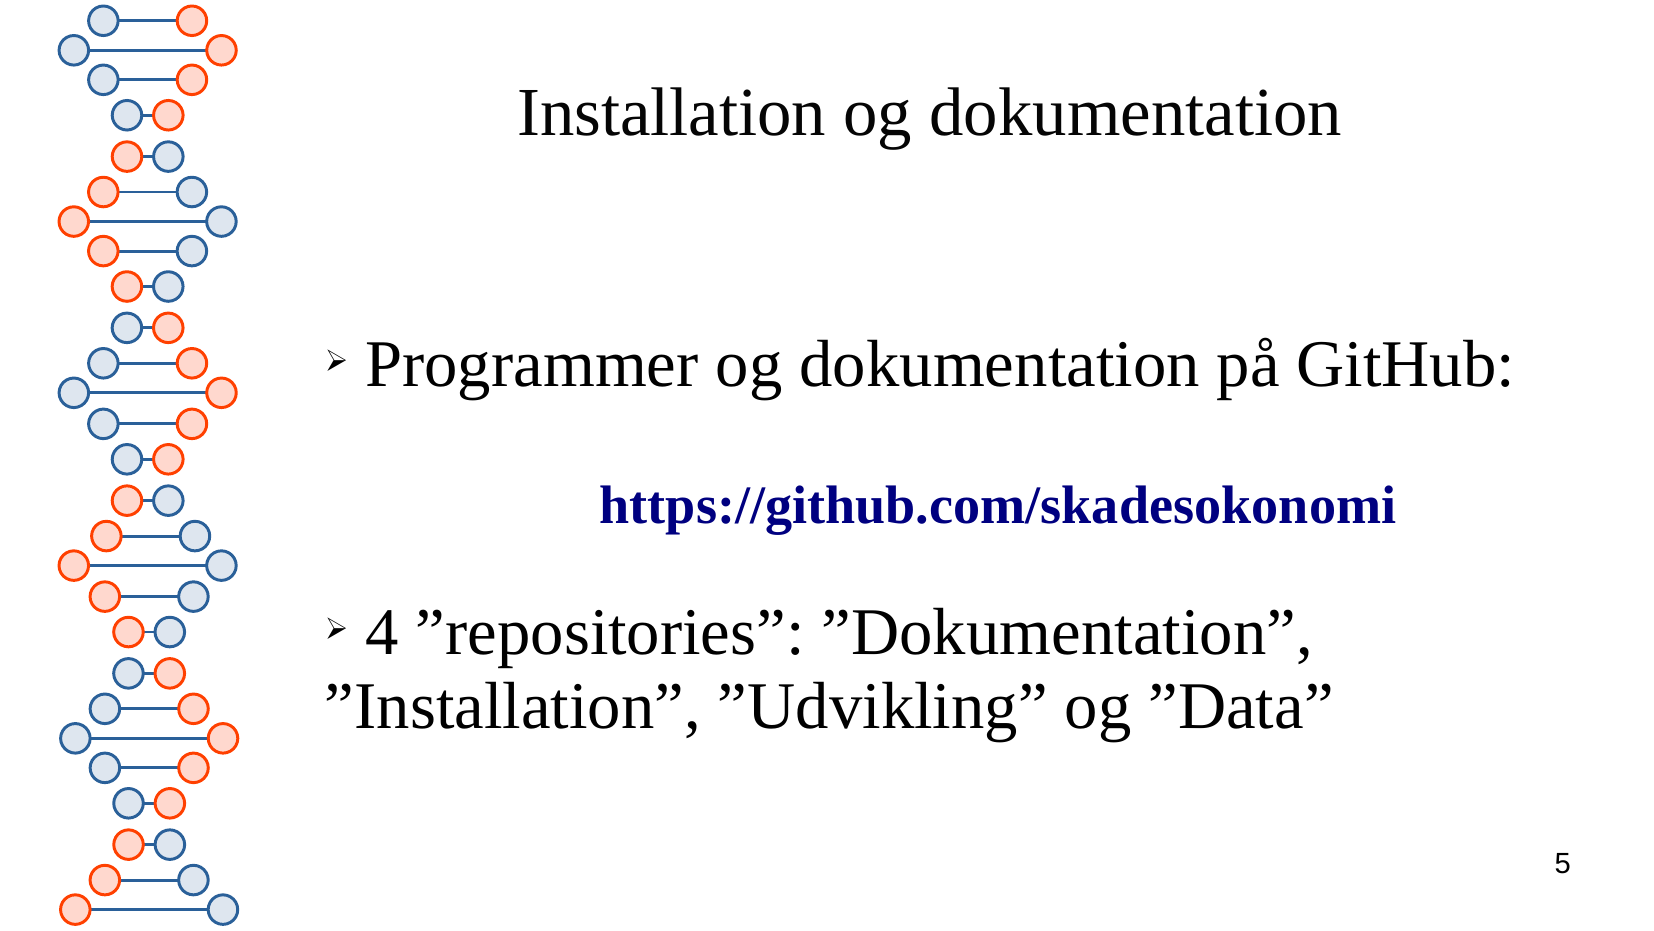

# Installation og dokumentation
 Programmer og dokumentation på GitHub:
https://github.com/skadesokonomi
 4 ”repositories”: ”Dokumentation”, 	”Installation”, ”Udvikling” og ”Data”
5